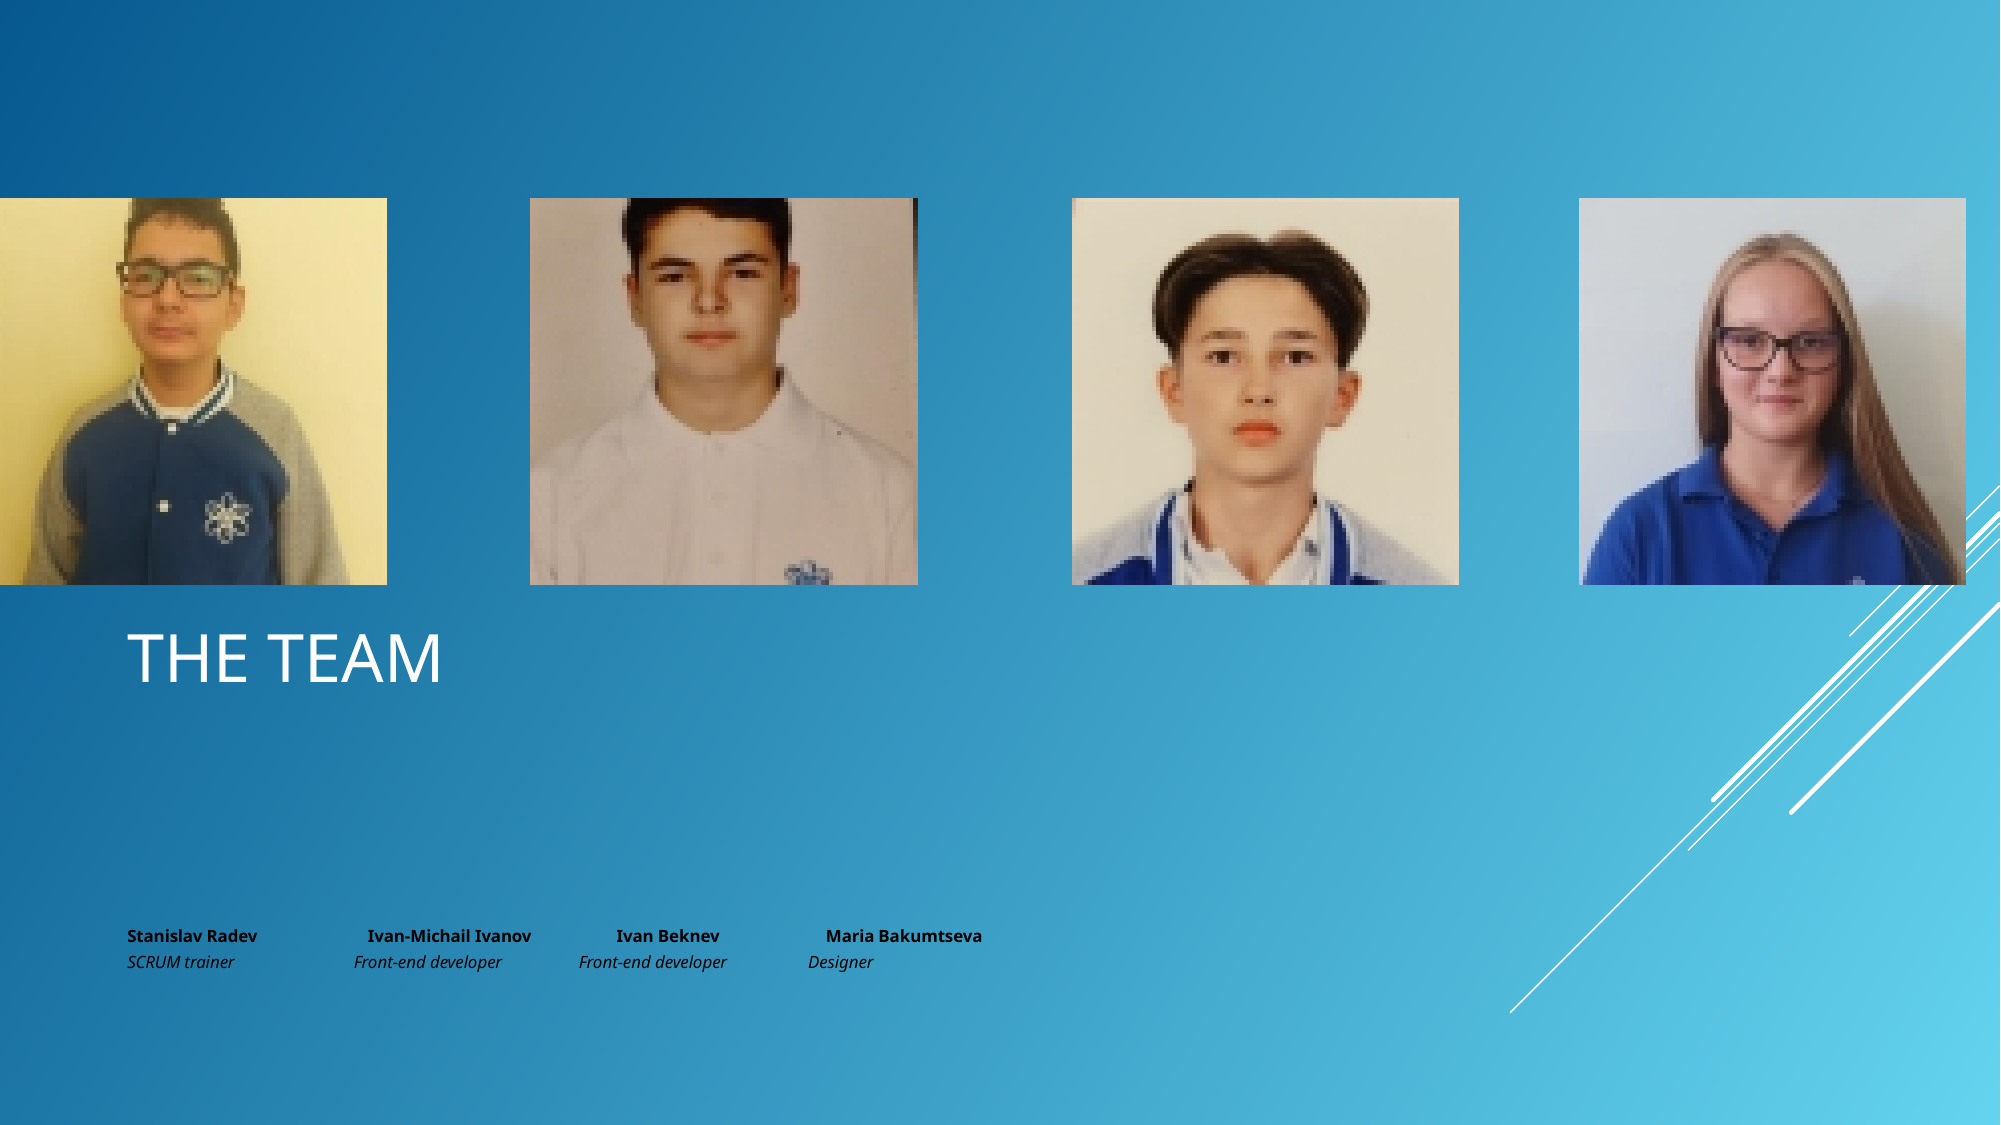

# The team
Stanislav Radev Ivan-Michail Ivanov Ivan Beknev Maria Bakumtseva
SCRUM trainer Front-end developer Front-end developer Designer